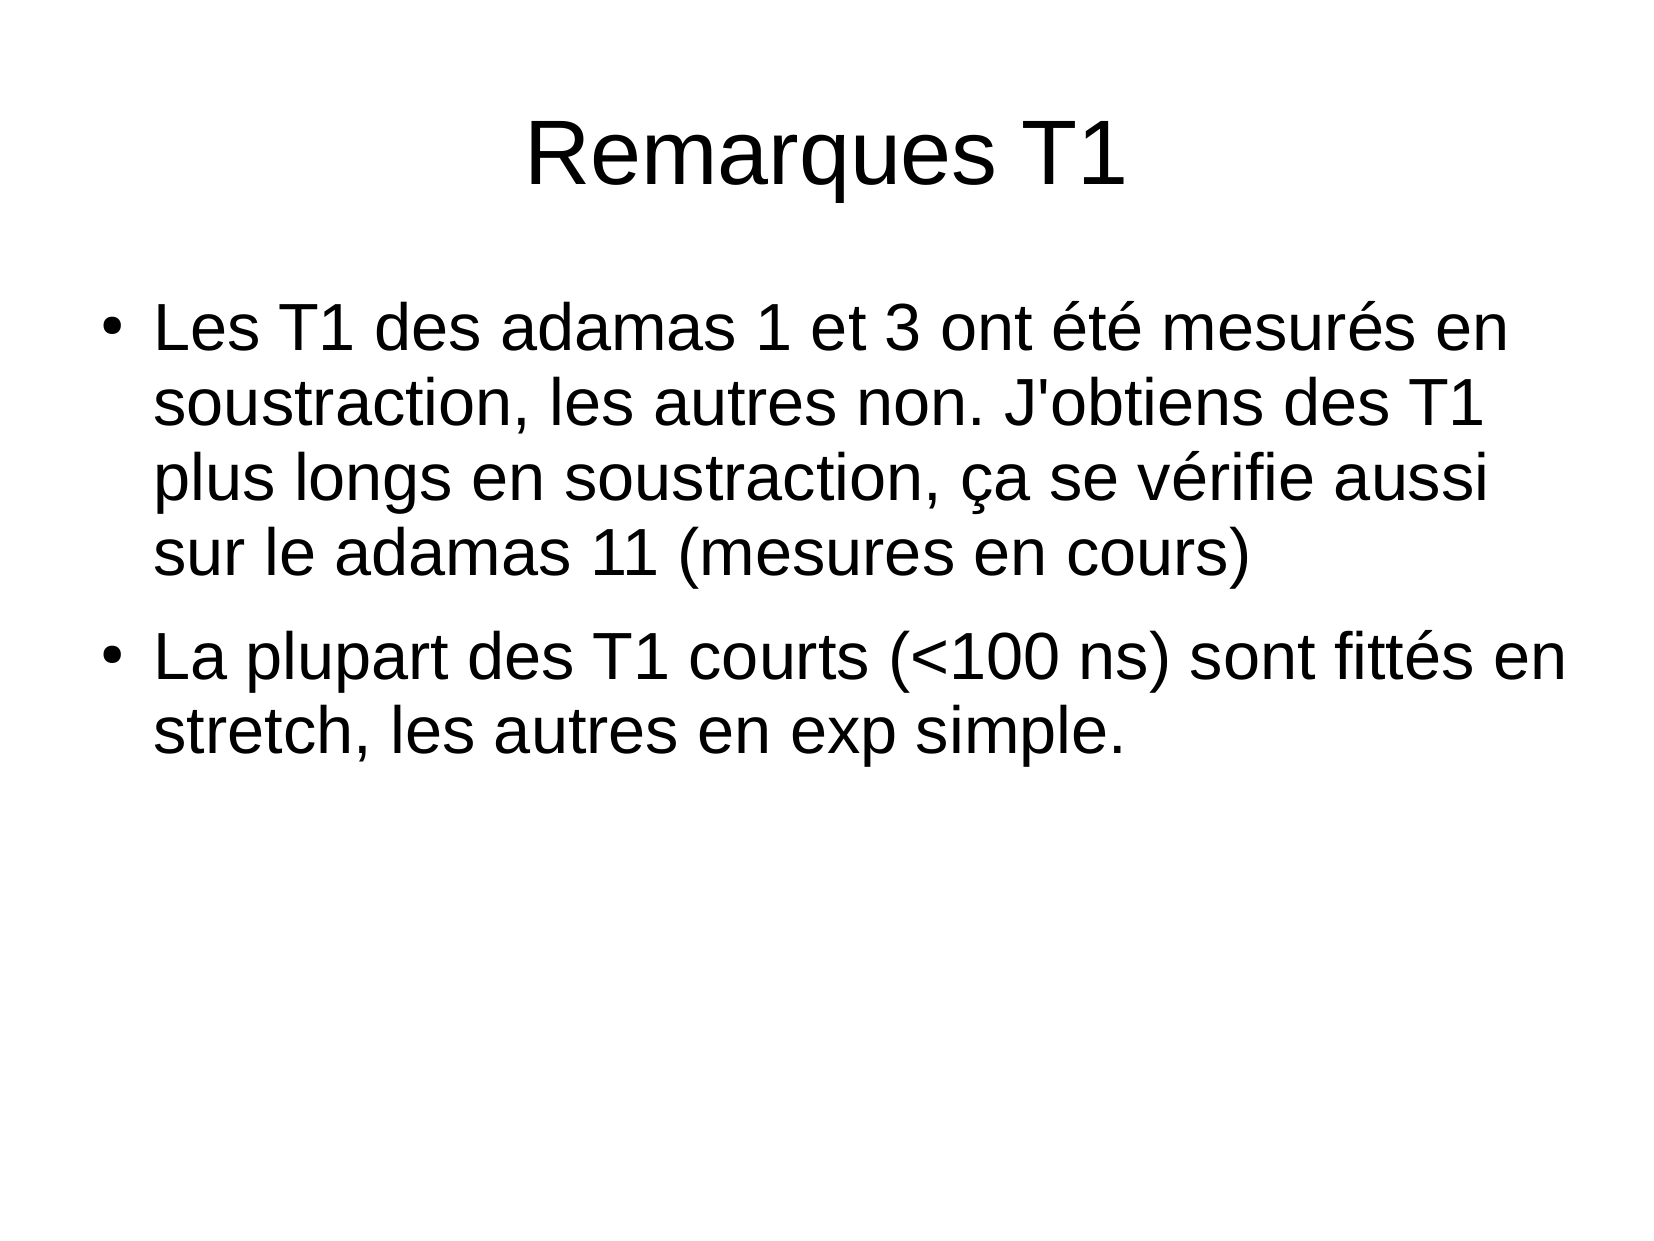

# Remarques T1
Les T1 des adamas 1 et 3 ont été mesurés en soustraction, les autres non. J'obtiens des T1 plus longs en soustraction, ça se vérifie aussi sur le adamas 11 (mesures en cours)
La plupart des T1 courts (<100 ns) sont fittés en stretch, les autres en exp simple.